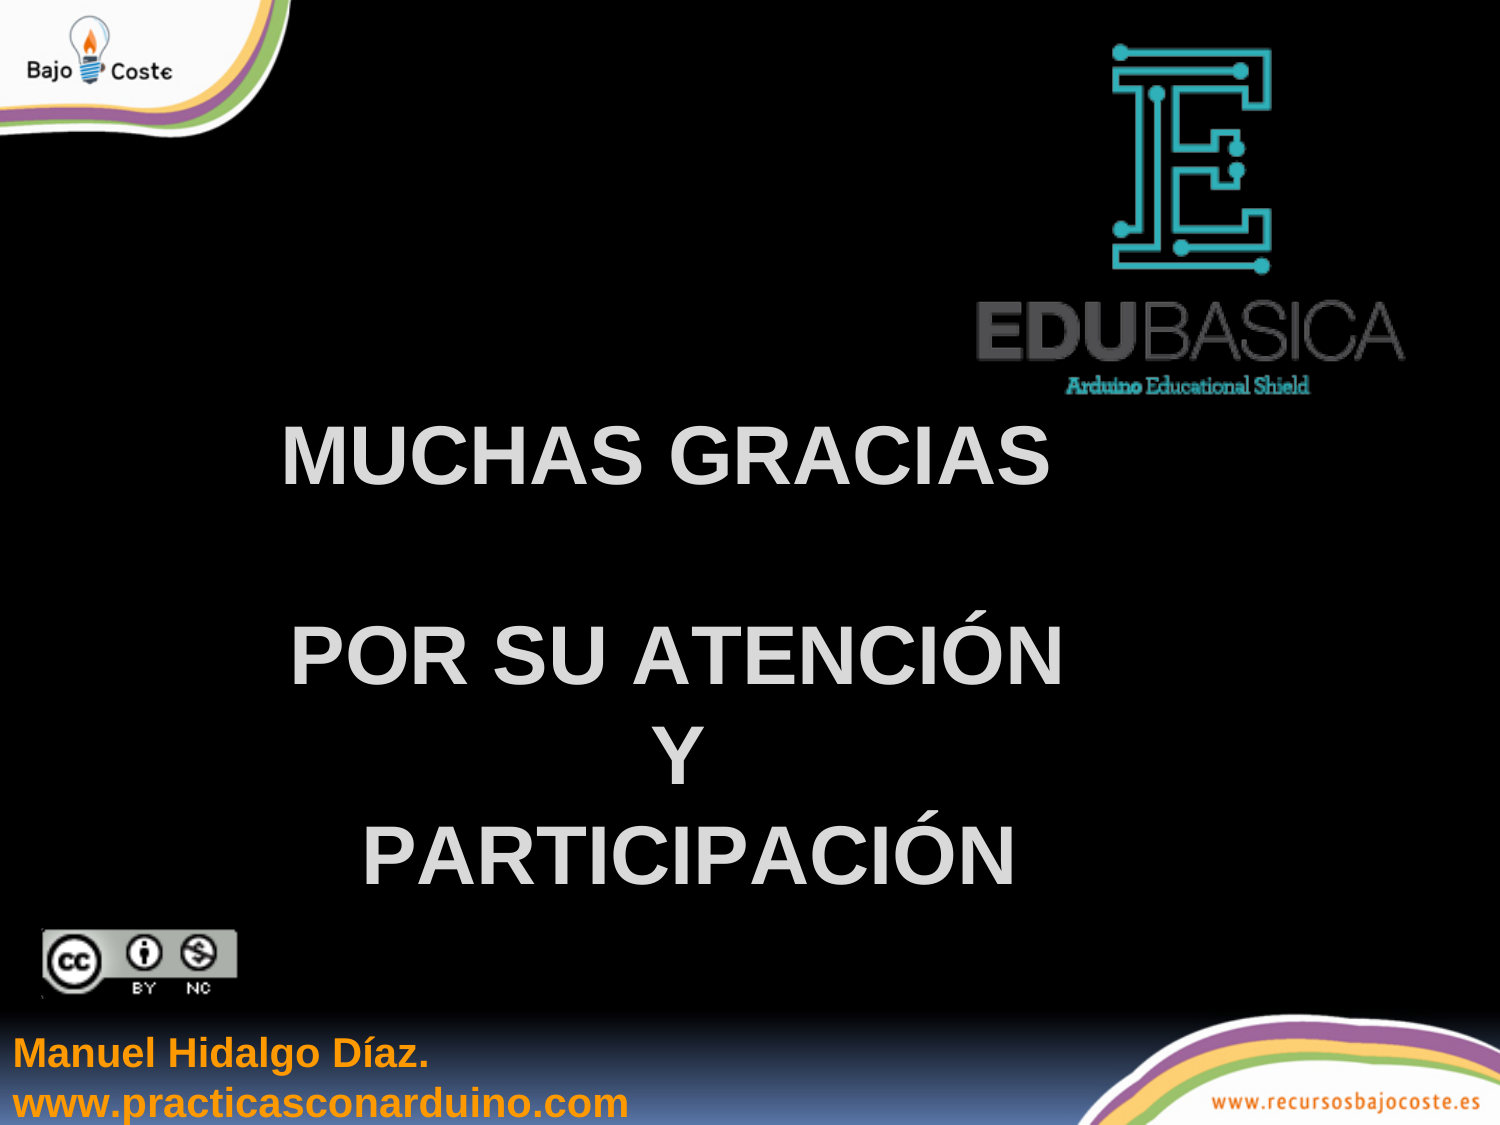

MUCHAS GRACIAS
POR SU ATENCIÓN
Y
 PARTICIPACIÓN
Manuel Hidalgo Díaz.
www.practicasconarduino.com